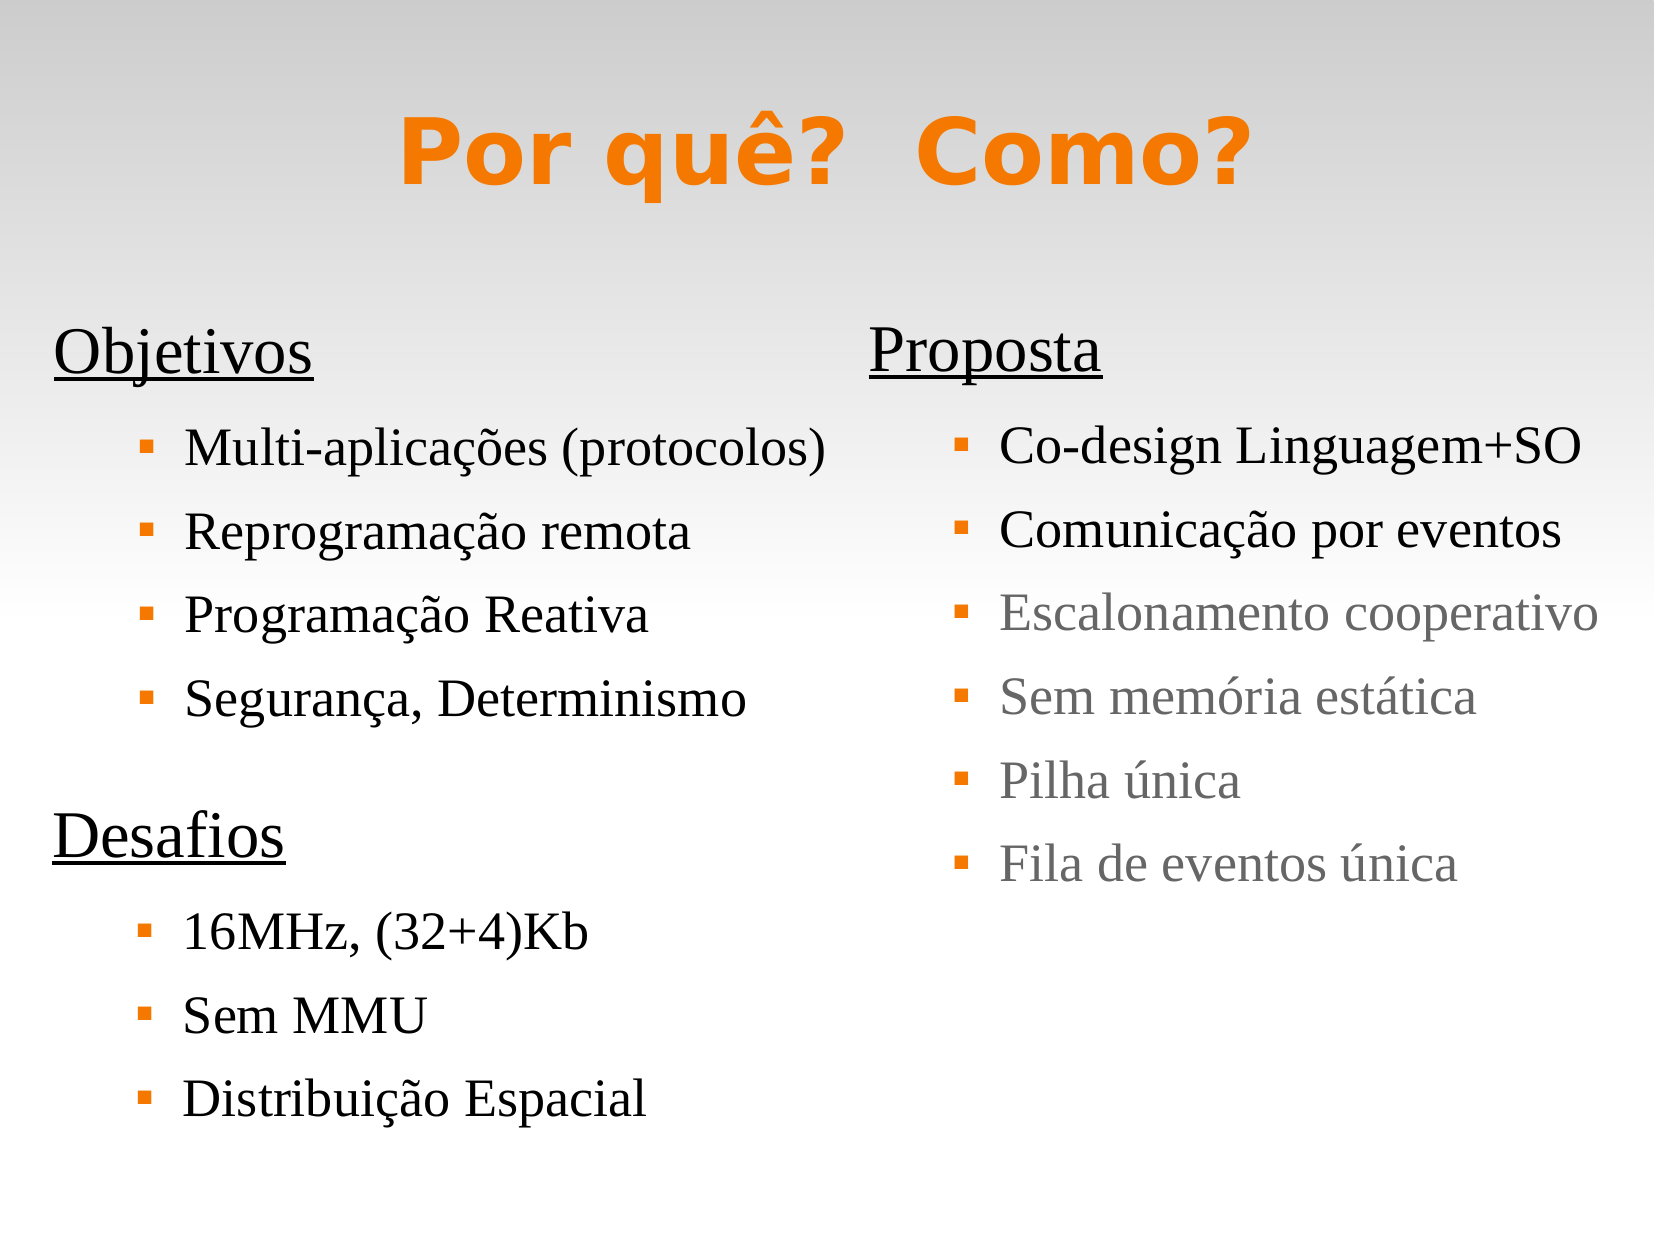

# Por quê? Como?
Proposta
Co-design Linguagem+SO
Comunicação por eventos
Escalonamento cooperativo
Sem memória estática
Pilha única
Fila de eventos única
Objetivos
Multi-aplicações (protocolos)
Reprogramação remota
Programação Reativa
Segurança, Determinismo
Desafios
16MHz, (32+4)Kb
Sem MMU
Distribuição Espacial